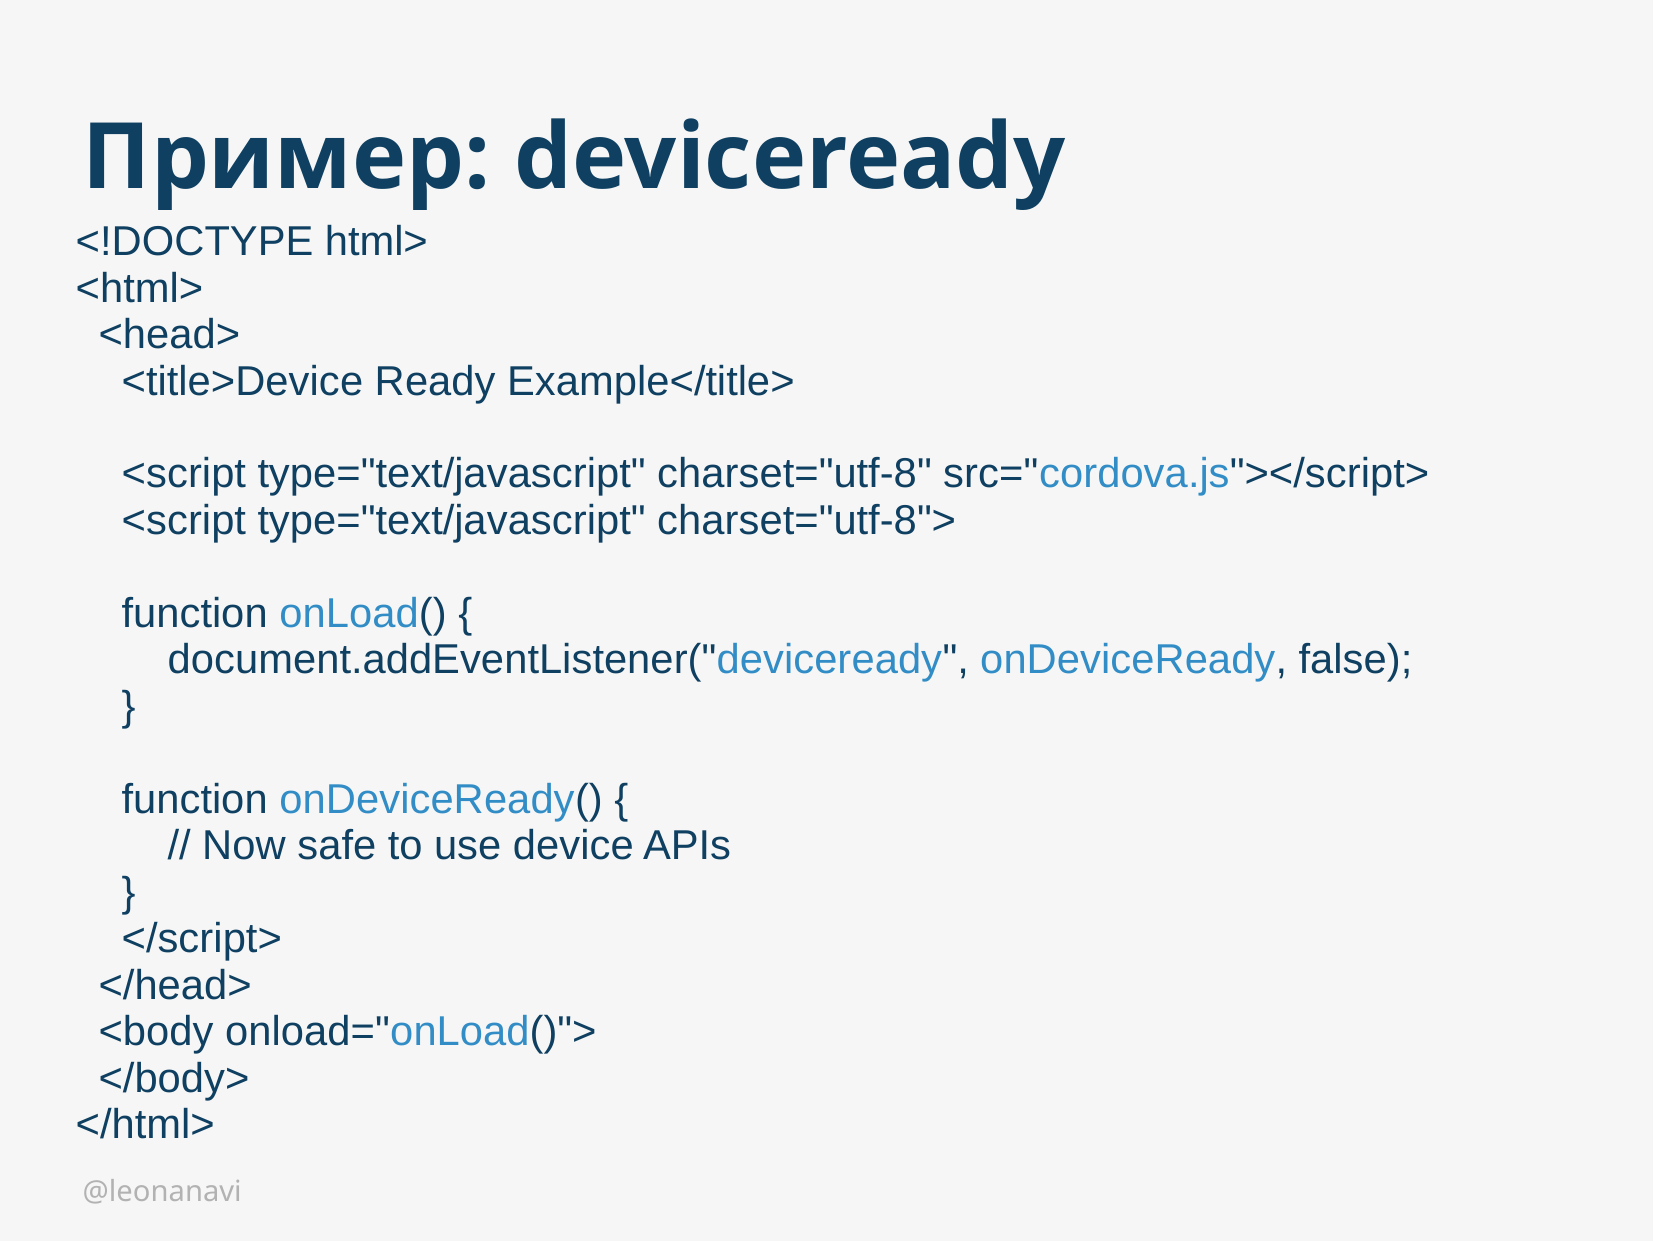

# Пример: deviceready
<!DOCTYPE html>
<html>
 <head>
 <title>Device Ready Example</title>
 <script type="text/javascript" charset="utf-8" src="cordova.js"></script>
 <script type="text/javascript" charset="utf-8">
 function onLoad() {
 document.addEventListener("deviceready", onDeviceReady, false);
 }
 function onDeviceReady() {
 // Now safe to use device APIs
 }
 </script>
 </head>
 <body onload="onLoad()">
 </body>
</html>